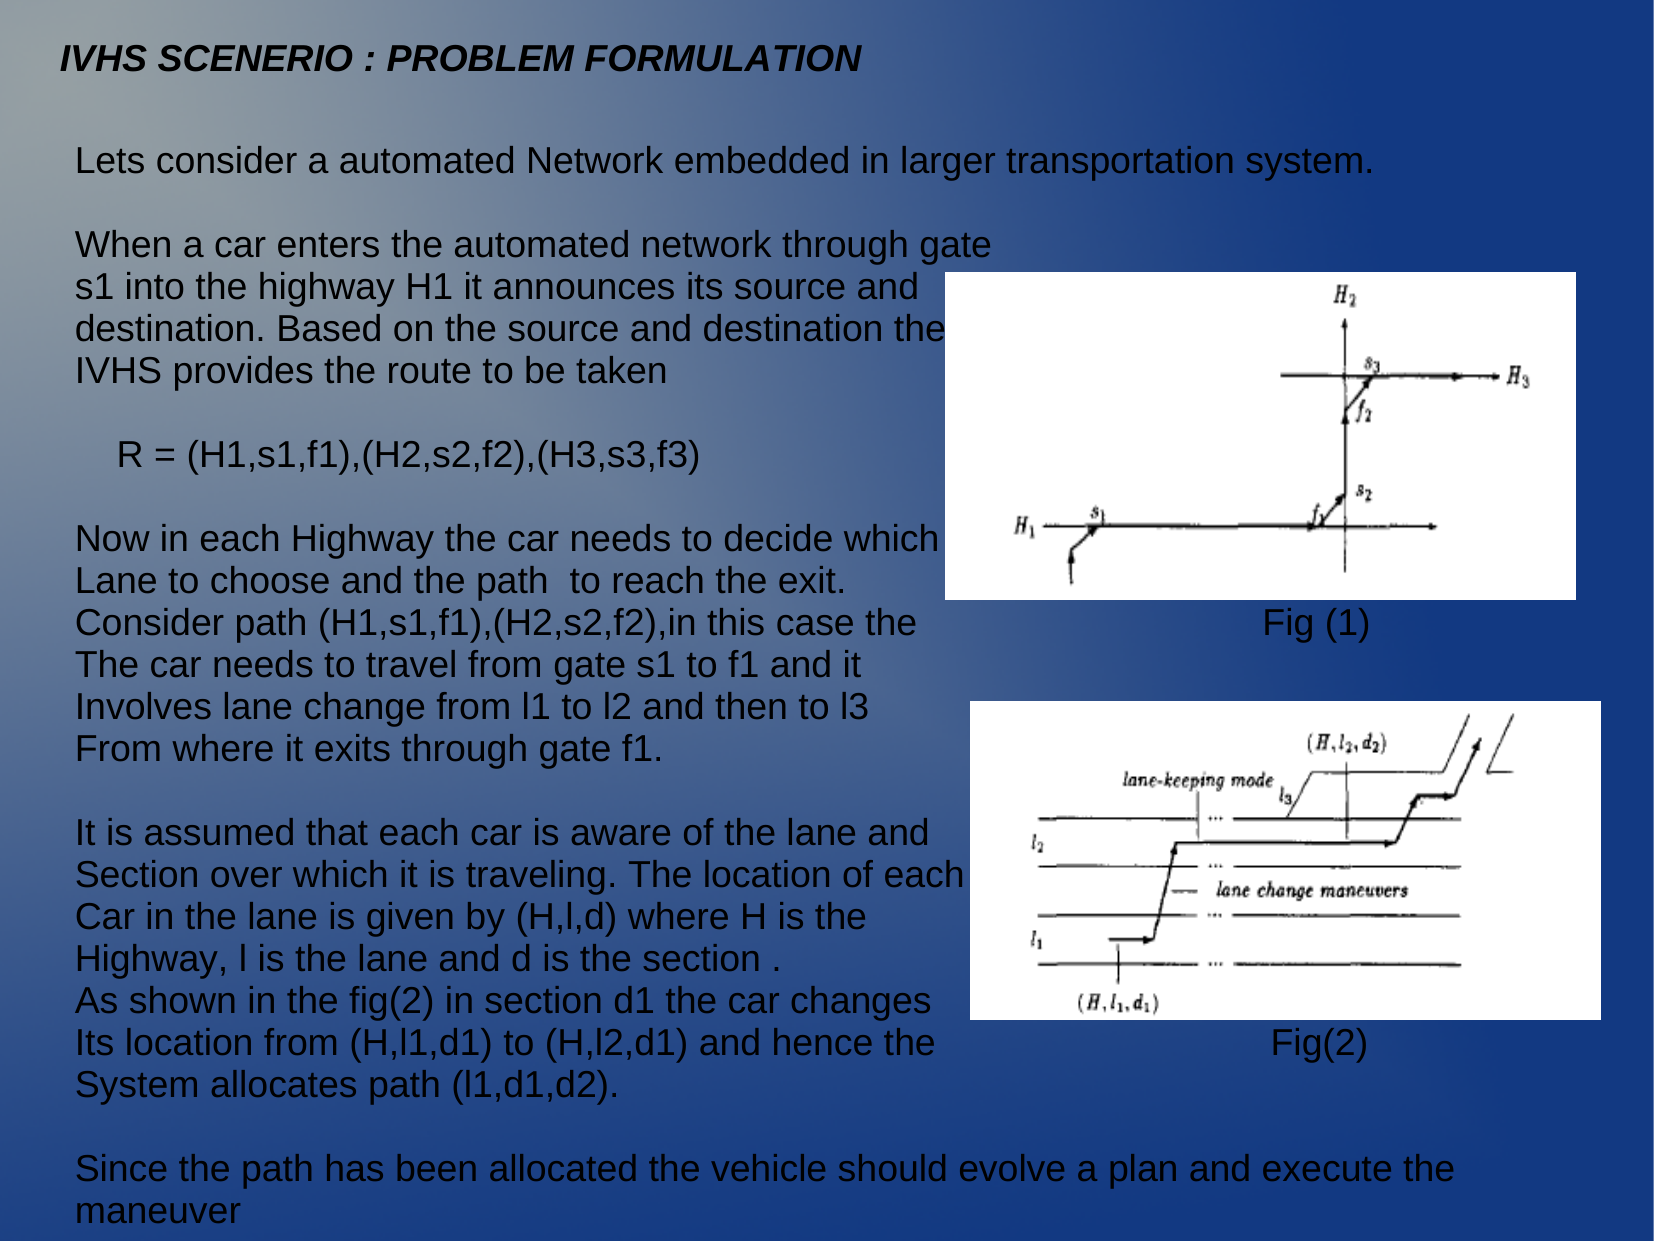

IVHS SCENERIO : PROBLEM FORMULATION
Lets consider a automated Network embedded in larger transportation system.
When a car enters the automated network through gate
s1 into the highway H1 it announces its source and
destination. Based on the source and destination the
IVHS provides the route to be taken
 R = (H1,s1,f1),(H2,s2,f2),(H3,s3,f3)
Now in each Highway the car needs to decide which
Lane to choose and the path to reach the exit.
Consider path (H1,s1,f1),(H2,s2,f2),in this case the Fig (1)
The car needs to travel from gate s1 to f1 and it
Involves lane change from l1 to l2 and then to l3
From where it exits through gate f1.
It is assumed that each car is aware of the lane and
Section over which it is traveling. The location of each
Car in the lane is given by (H,l,d) where H is the
Highway, l is the lane and d is the section .
As shown in the fig(2) in section d1 the car changes
Its location from (H,l1,d1) to (H,l2,d1) and hence the Fig(2)
System allocates path (l1,d1,d2).
Since the path has been allocated the vehicle should evolve a plan and execute the maneuver